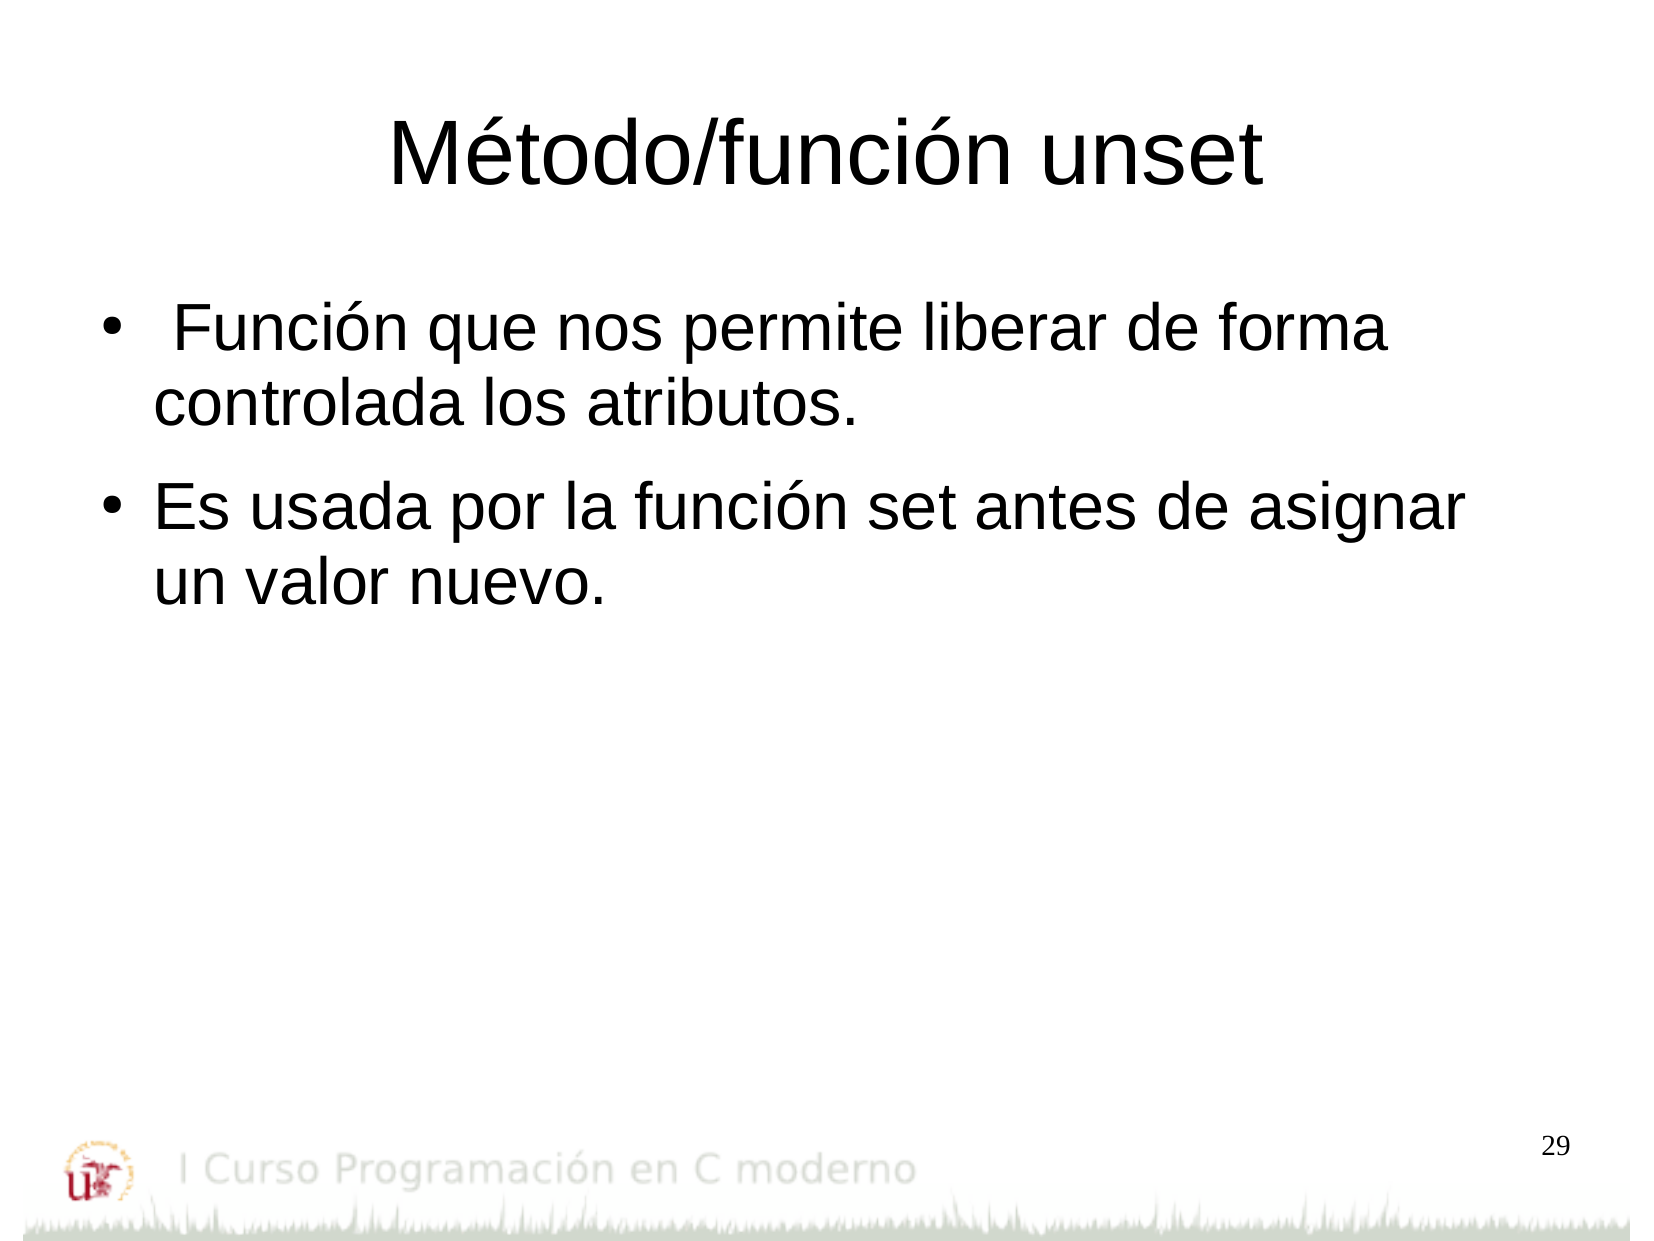

# Método/función unset
 Función que nos permite liberar de forma controlada los atributos.
Es usada por la función set antes de asignar un valor nuevo.
29